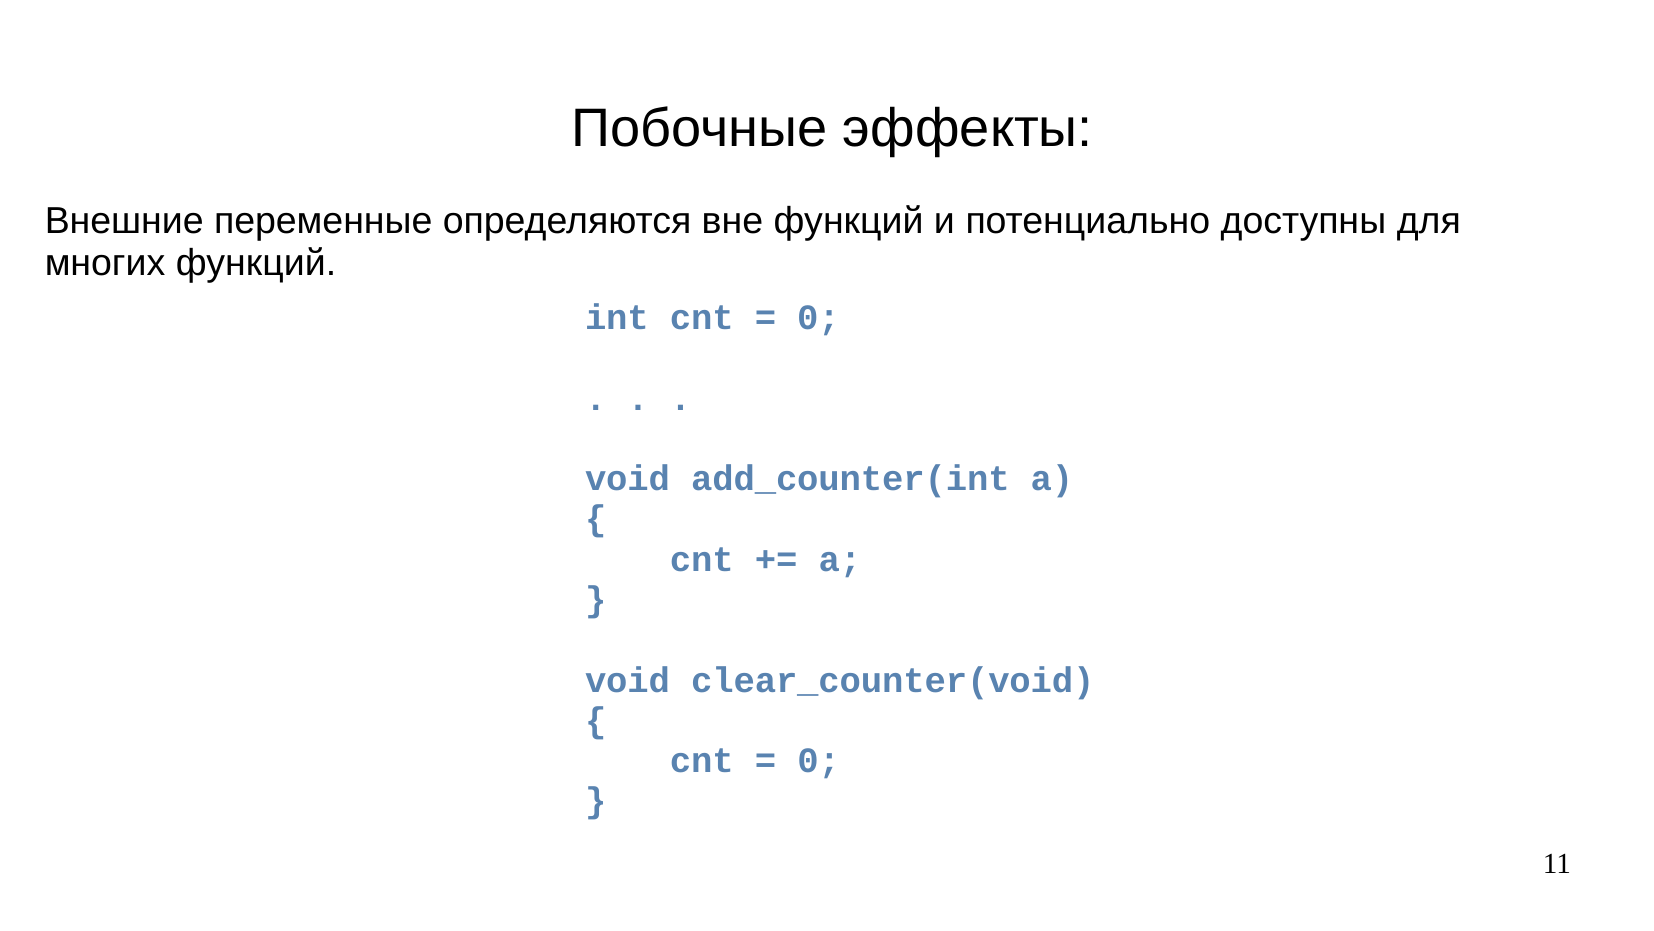

Побочные эффекты:
Внешние переменные определяются вне функций и потенциально доступны для многих функций.
# int cnt = 0;
. . .
void add_counter(int a)
{
 cnt += a;
}
void clear_counter(void)
{
 cnt = 0;
}
11